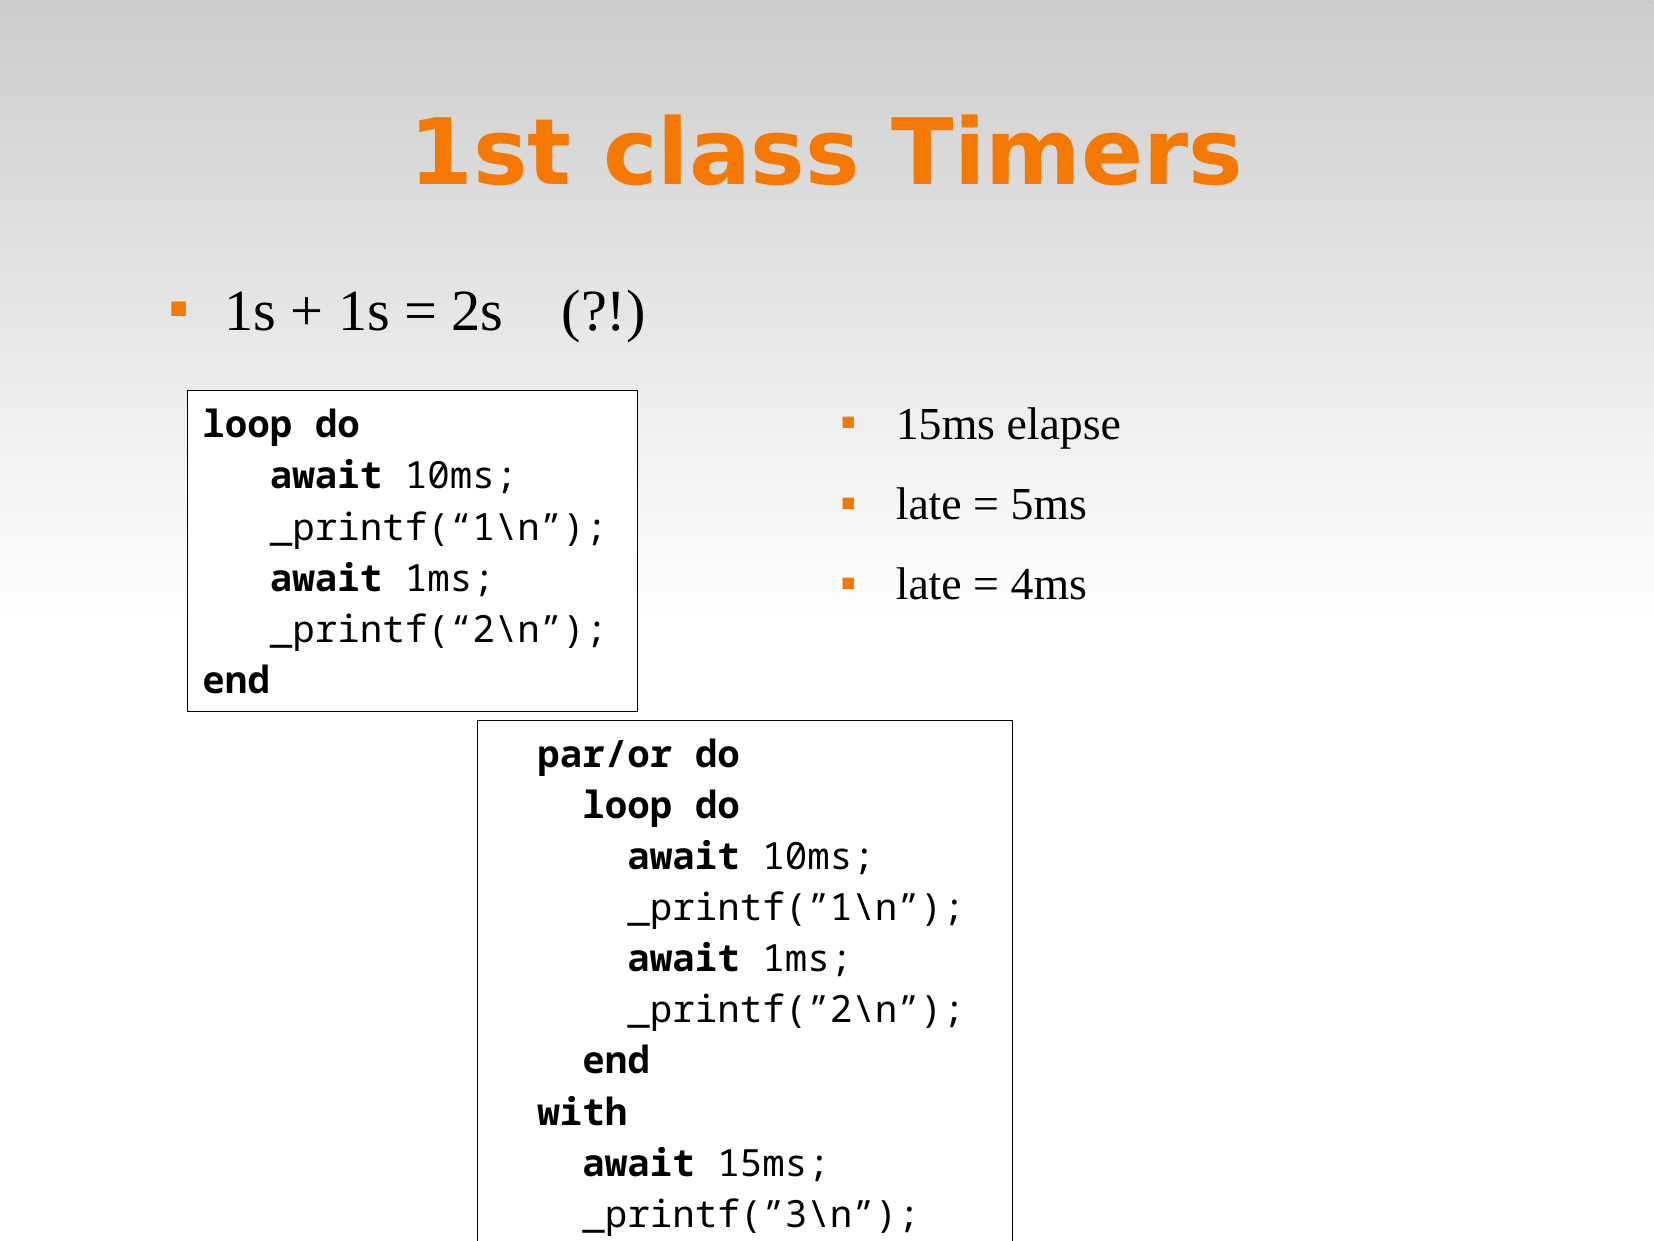

# 1st class Timers
1s + 1s = 2s (?!)
loop do
 await 10ms;
 _printf(“1\n”);
 await 1ms;
 _printf(“2\n”);
end
15ms elapse
late = 5ms
late = 4ms
 par/or do
 loop do
 await 10ms;
 _printf(”1\n”);
 await 1ms;
 _printf(”2\n”);
 end
 with
 await 15ms;
 _printf(”3\n”);
 end